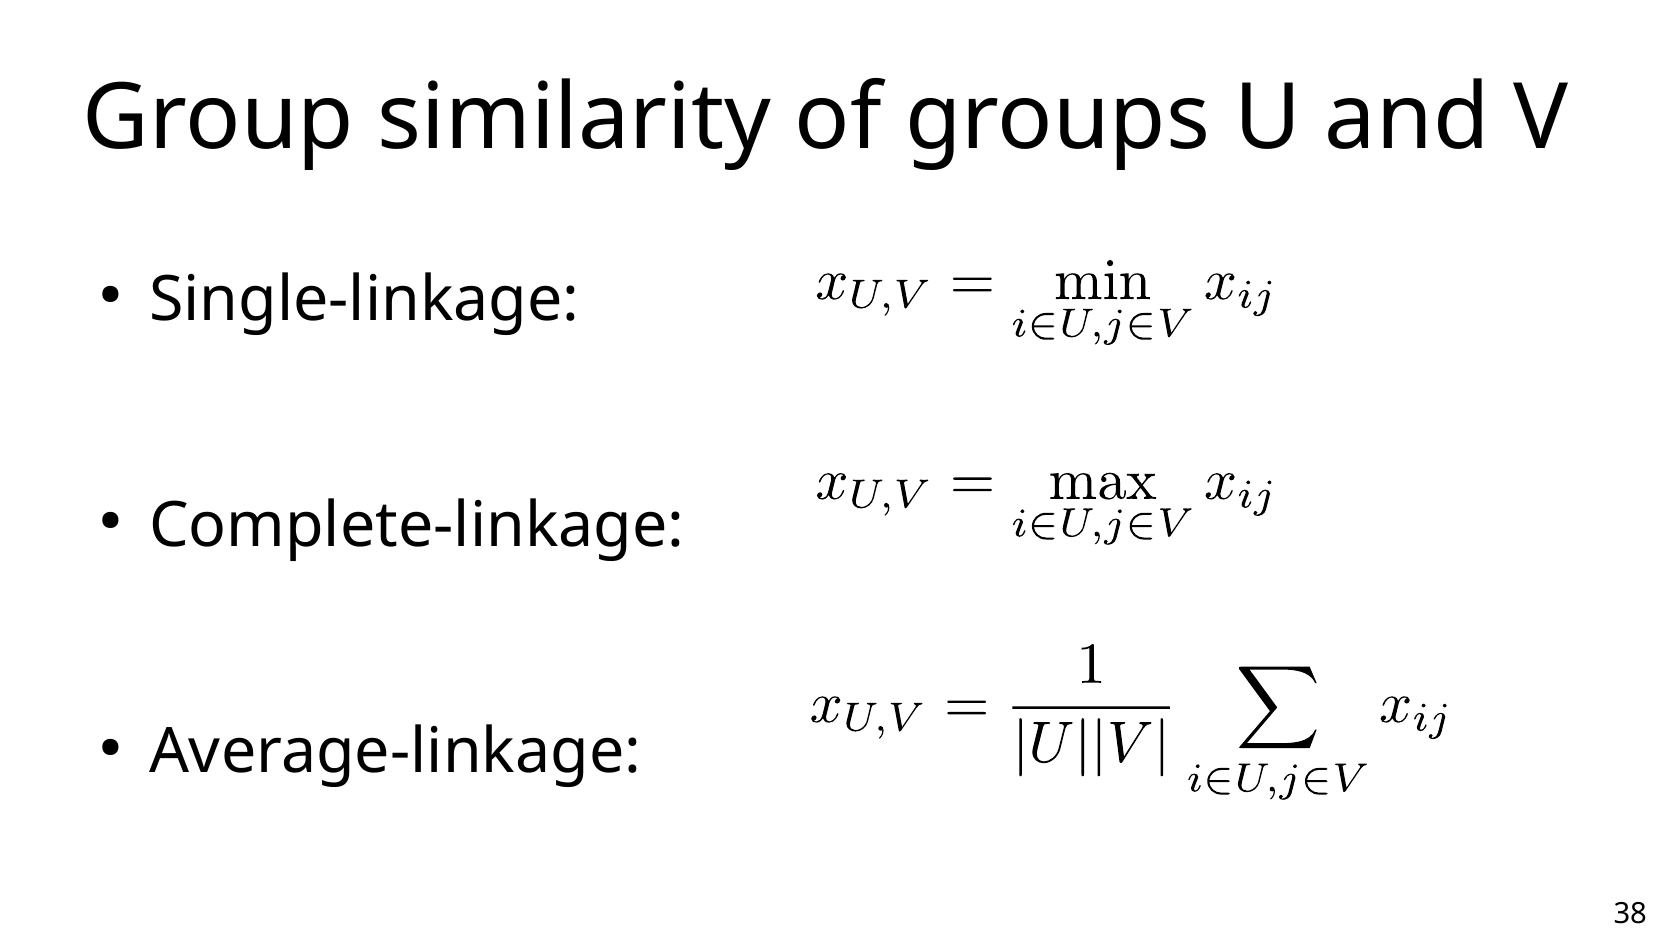

# Group similarity of groups U and V
Single-linkage:
Complete-linkage:
Average-linkage:
38